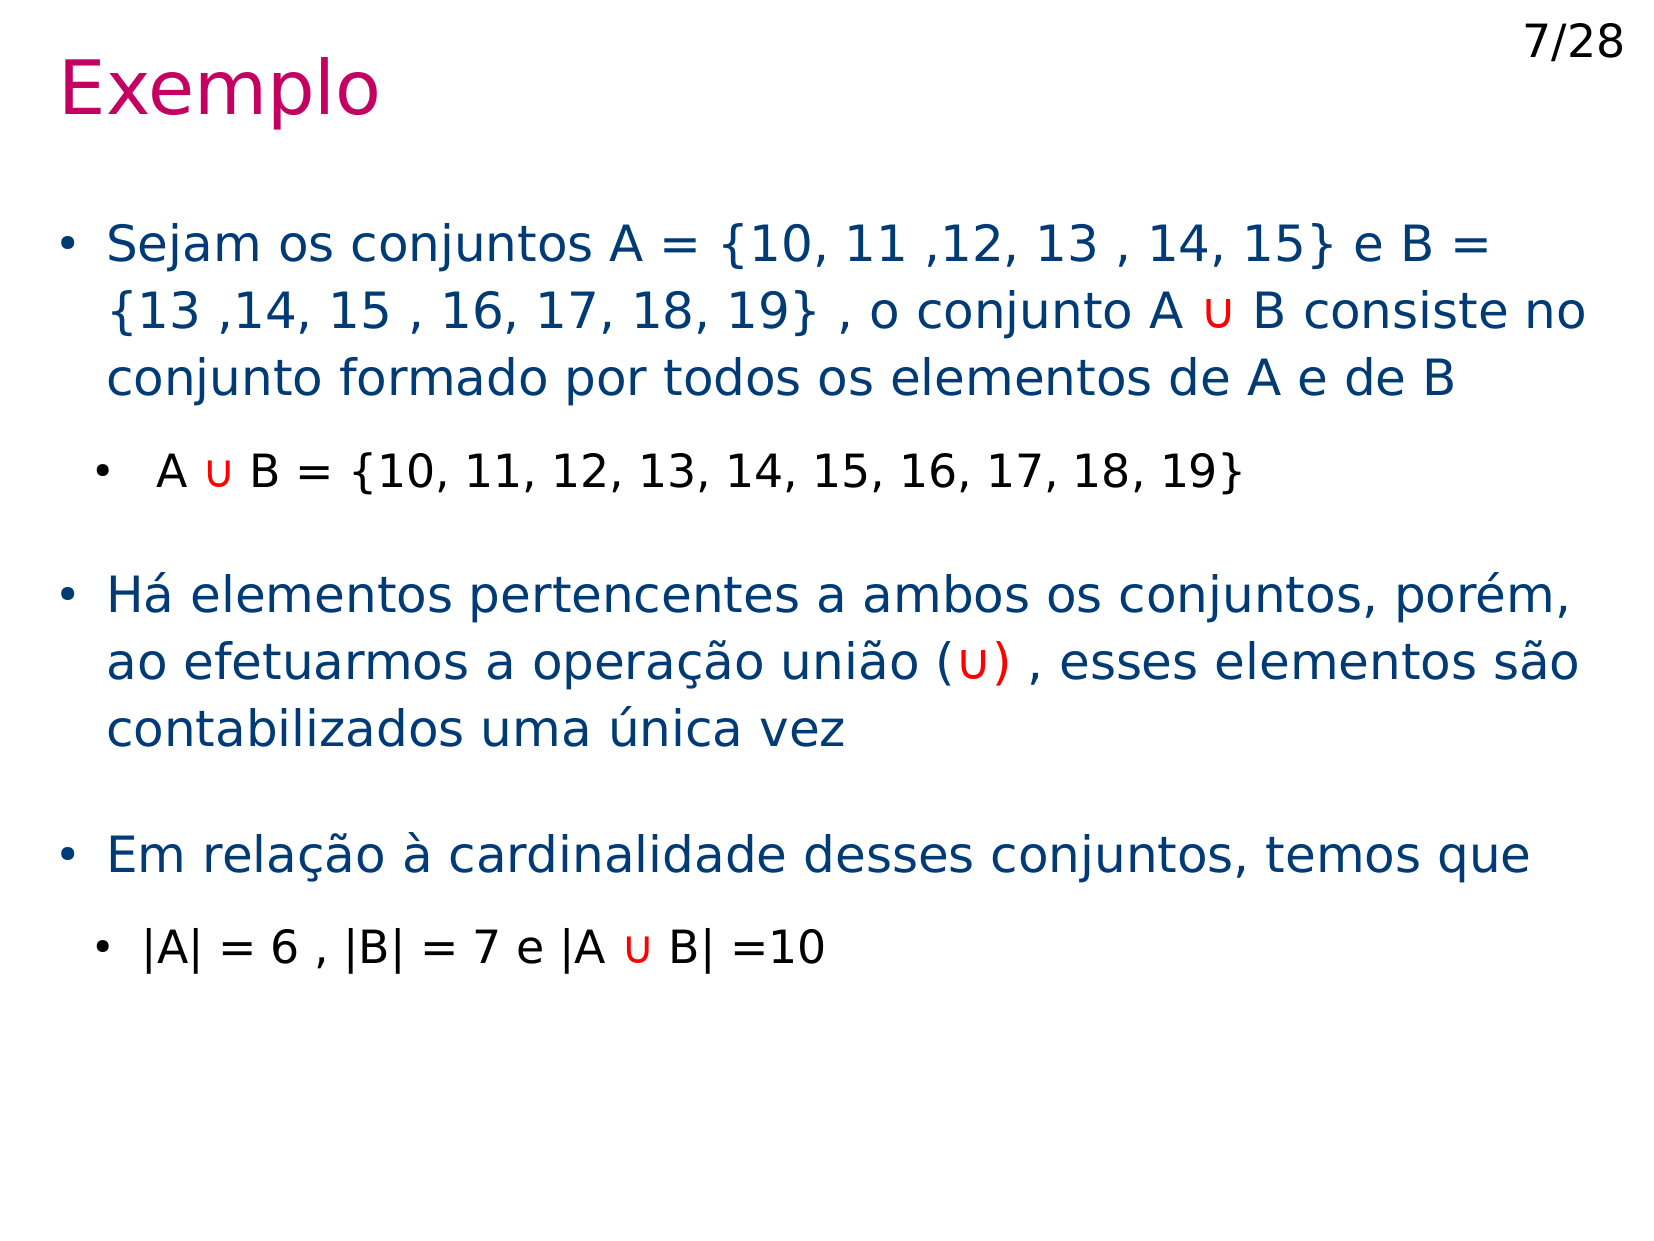

7
# Exemplo
Sejam os conjuntos A = {10, 11 ,12, 13 , 14, 15} e B = {13 ,14, 15 , 16, 17, 18, 19} , o conjunto A ∪ B consiste no conjunto formado por todos os elementos de A e de B
 A ∪ B = {10, 11, 12, 13, 14, 15, 16, 17, 18, 19}
Há elementos pertencentes a ambos os conjuntos, porém, ao efetuarmos a operação união (∪) , esses elementos são contabilizados uma única vez
Em relação à cardinalidade desses conjuntos, temos que
|A| = 6 , |B| = 7 e |A ∪ B| =10